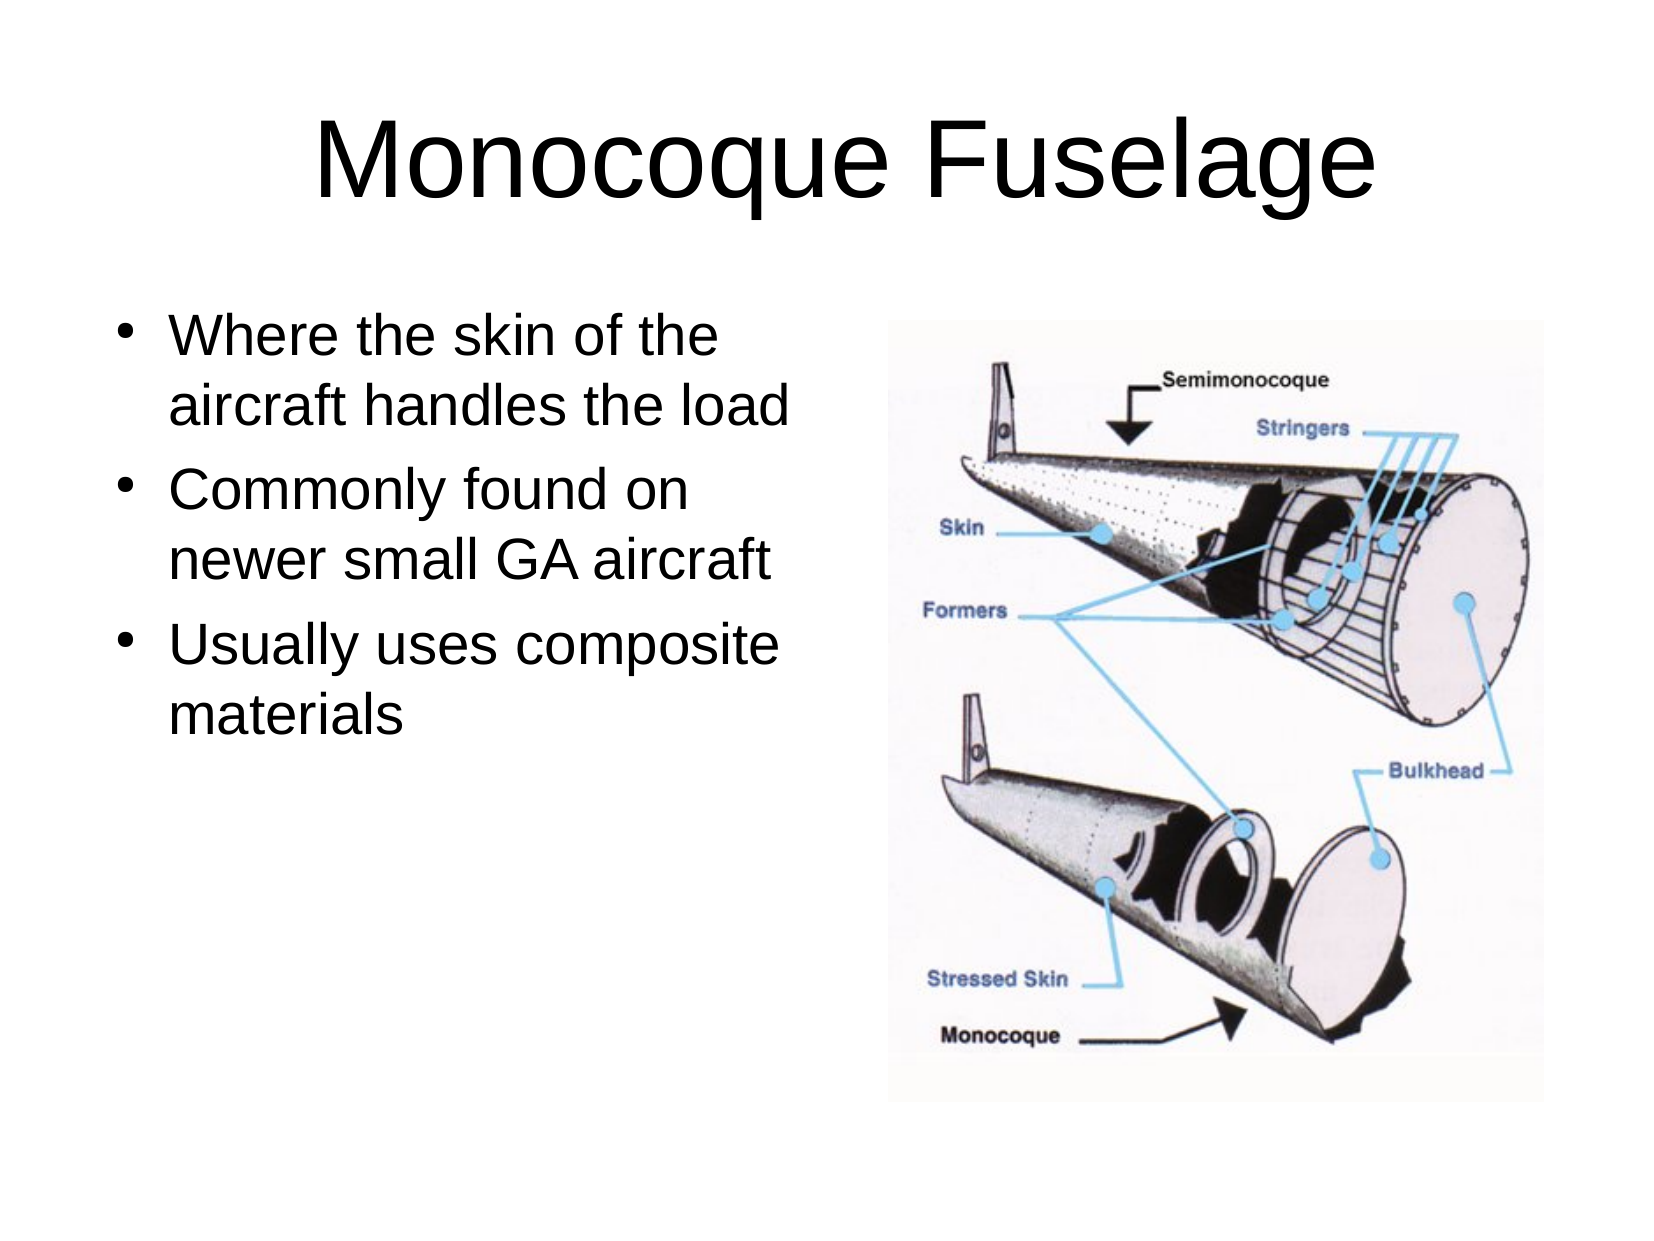

# Monocoque Fuselage
Where the skin of the aircraft handles the load
Commonly found on newer small GA aircraft
Usually uses composite materials